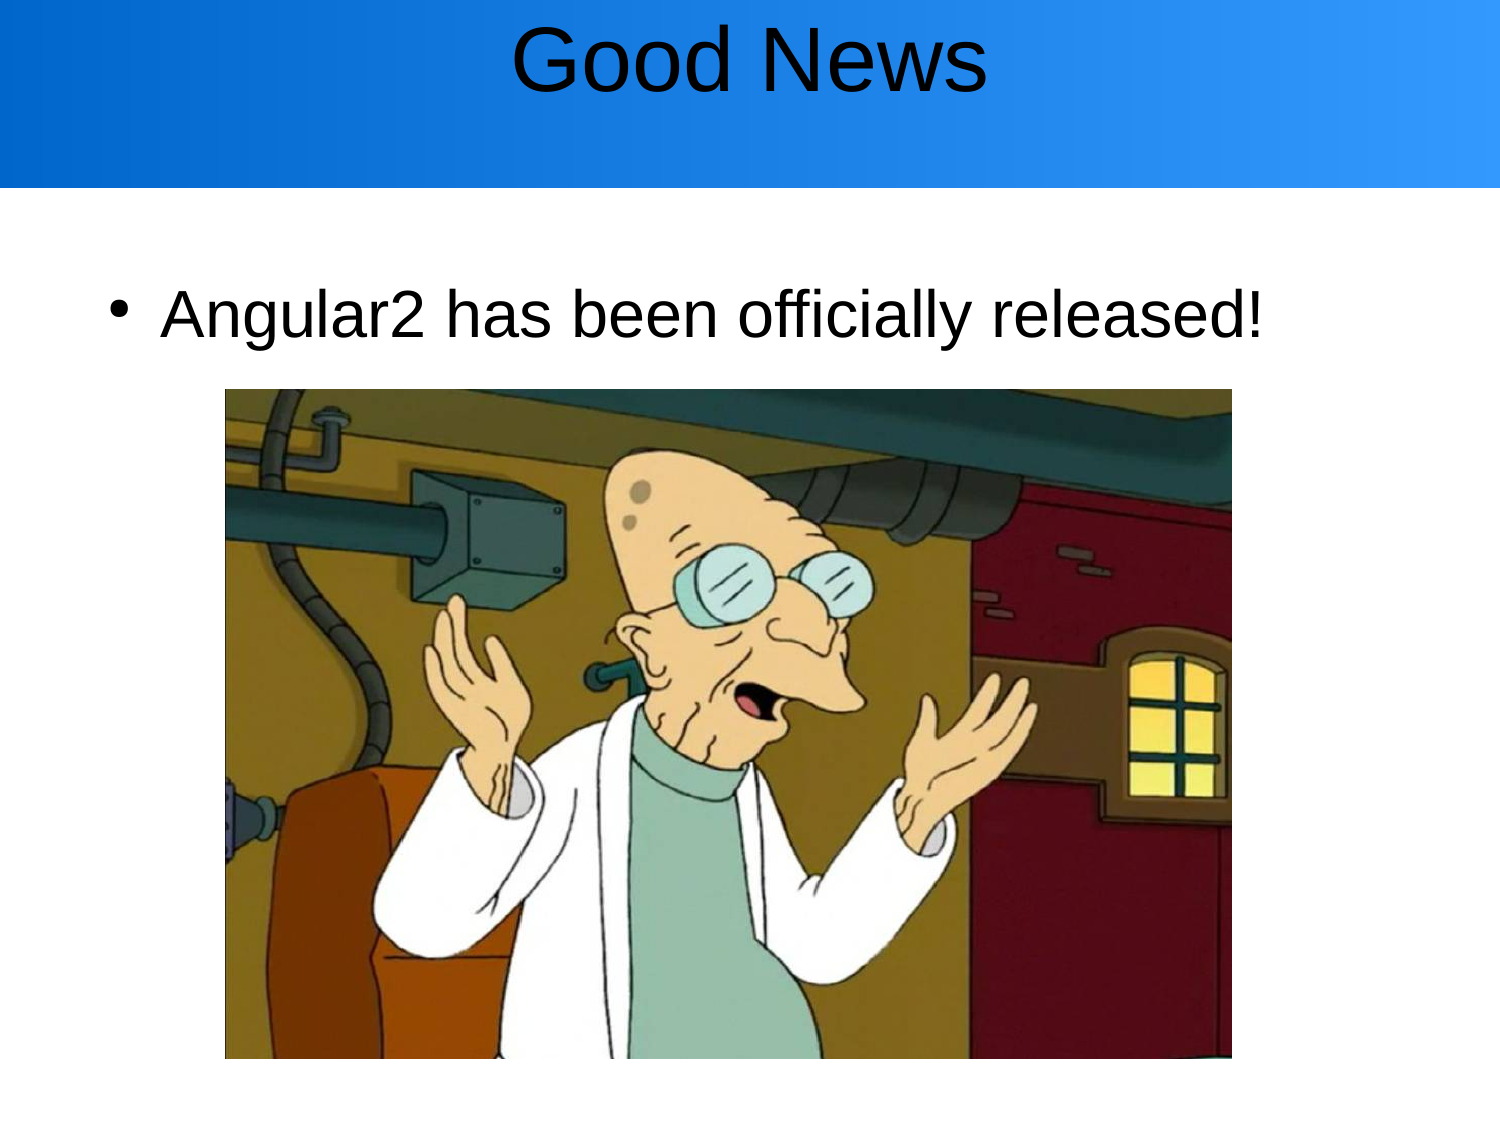

# Good News
Angular2 has been officially released!